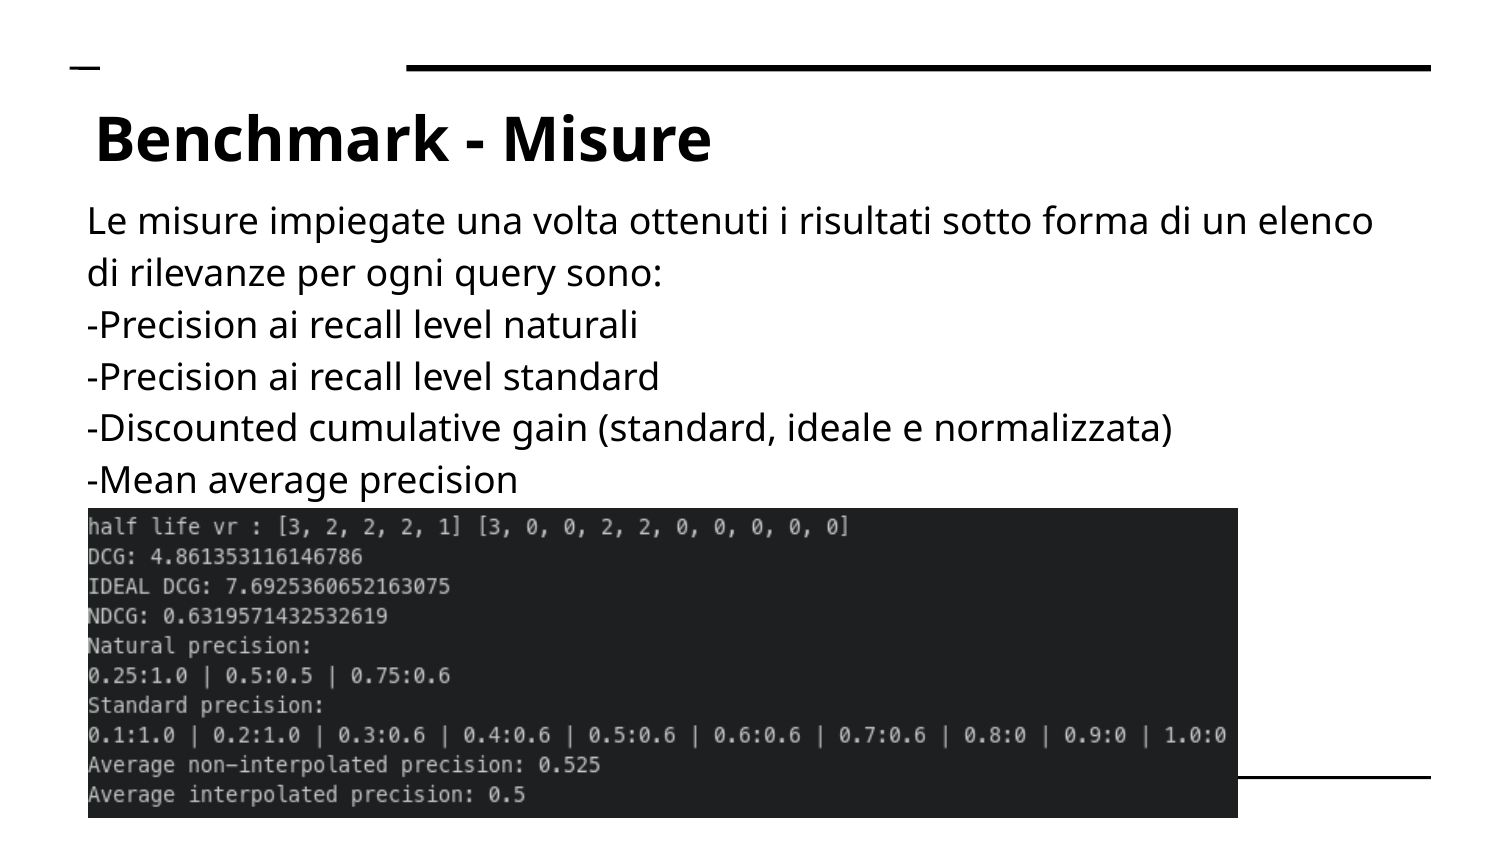

# Benchmark - Misure
Le misure impiegate una volta ottenuti i risultati sotto forma di un elenco di rilevanze per ogni query sono:
-Precision ai recall level naturali
-Precision ai recall level standard
-Discounted cumulative gain (standard, ideale e normalizzata)
-Mean average precision